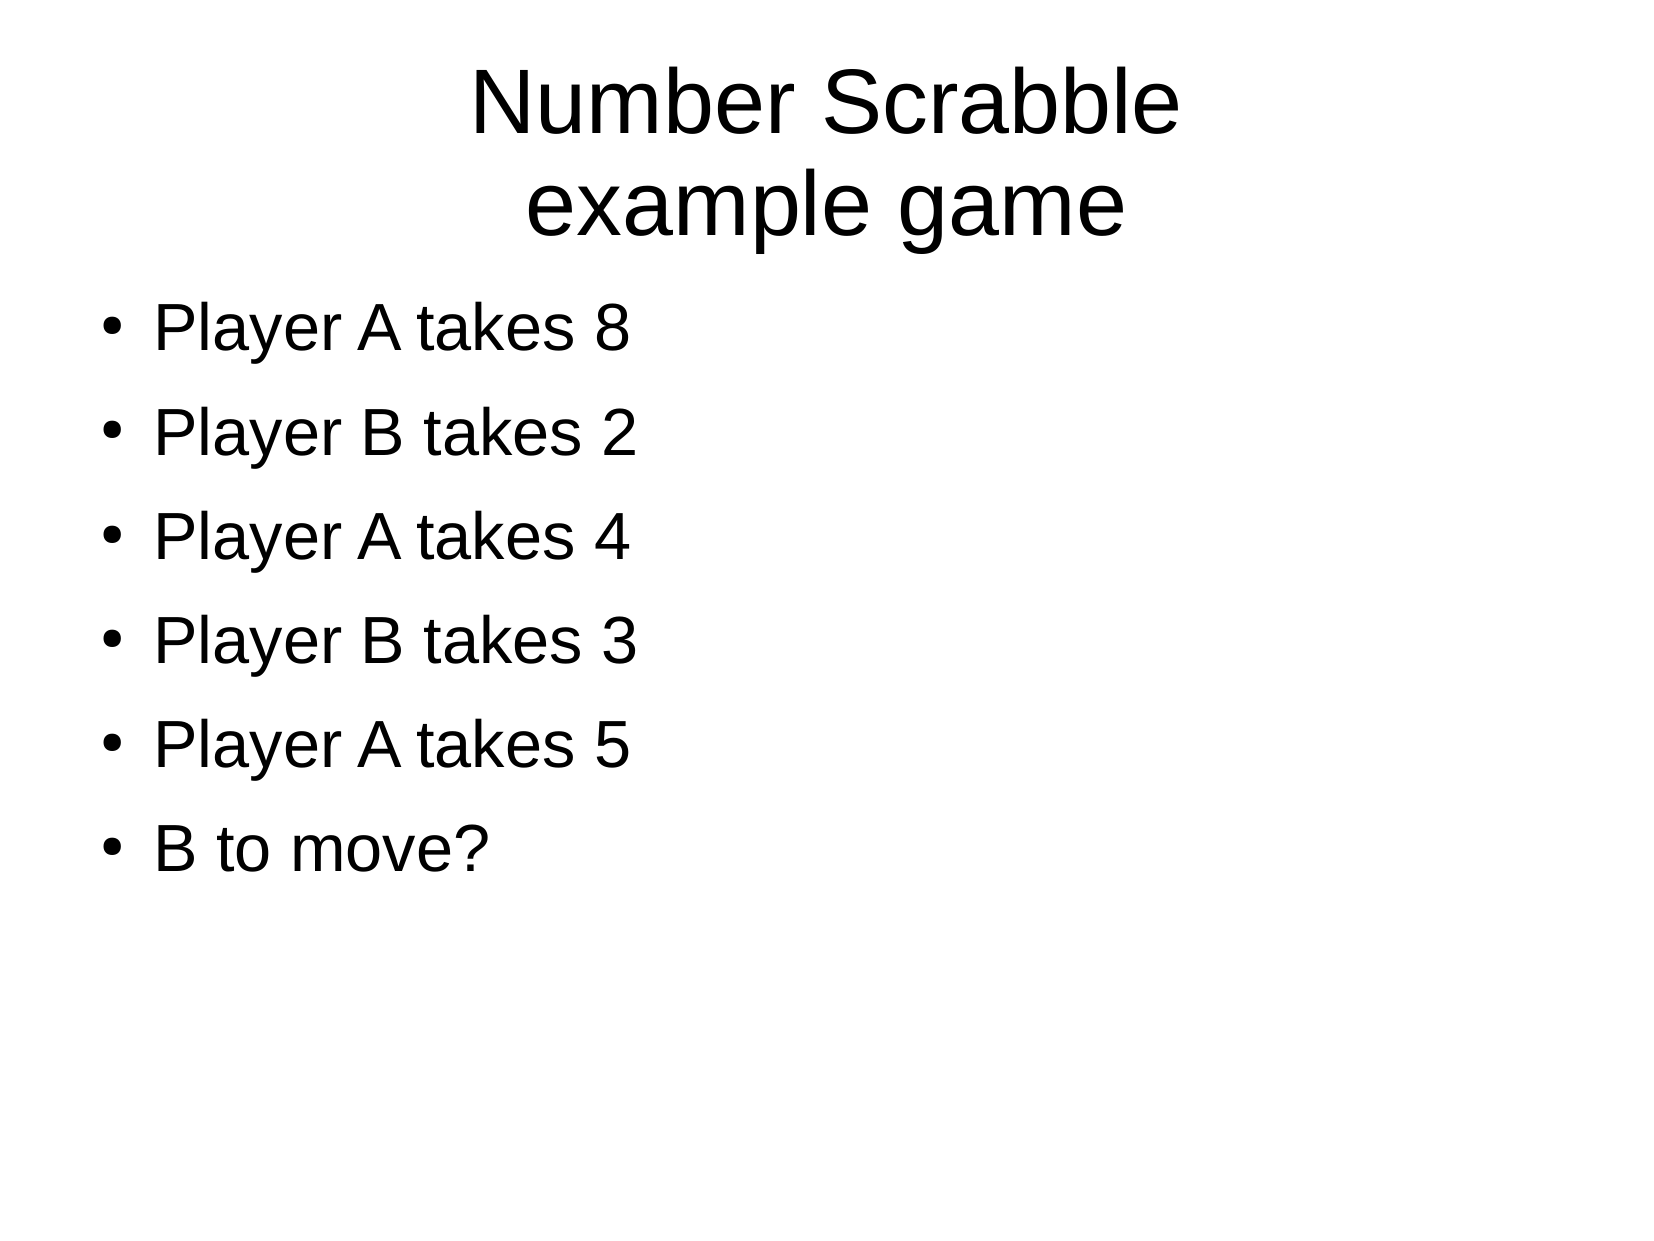

# Number Scrabble example game
Player A takes 8
Player B takes 2
Player A takes 4
Player B takes 3
Player A takes 5
B to move?